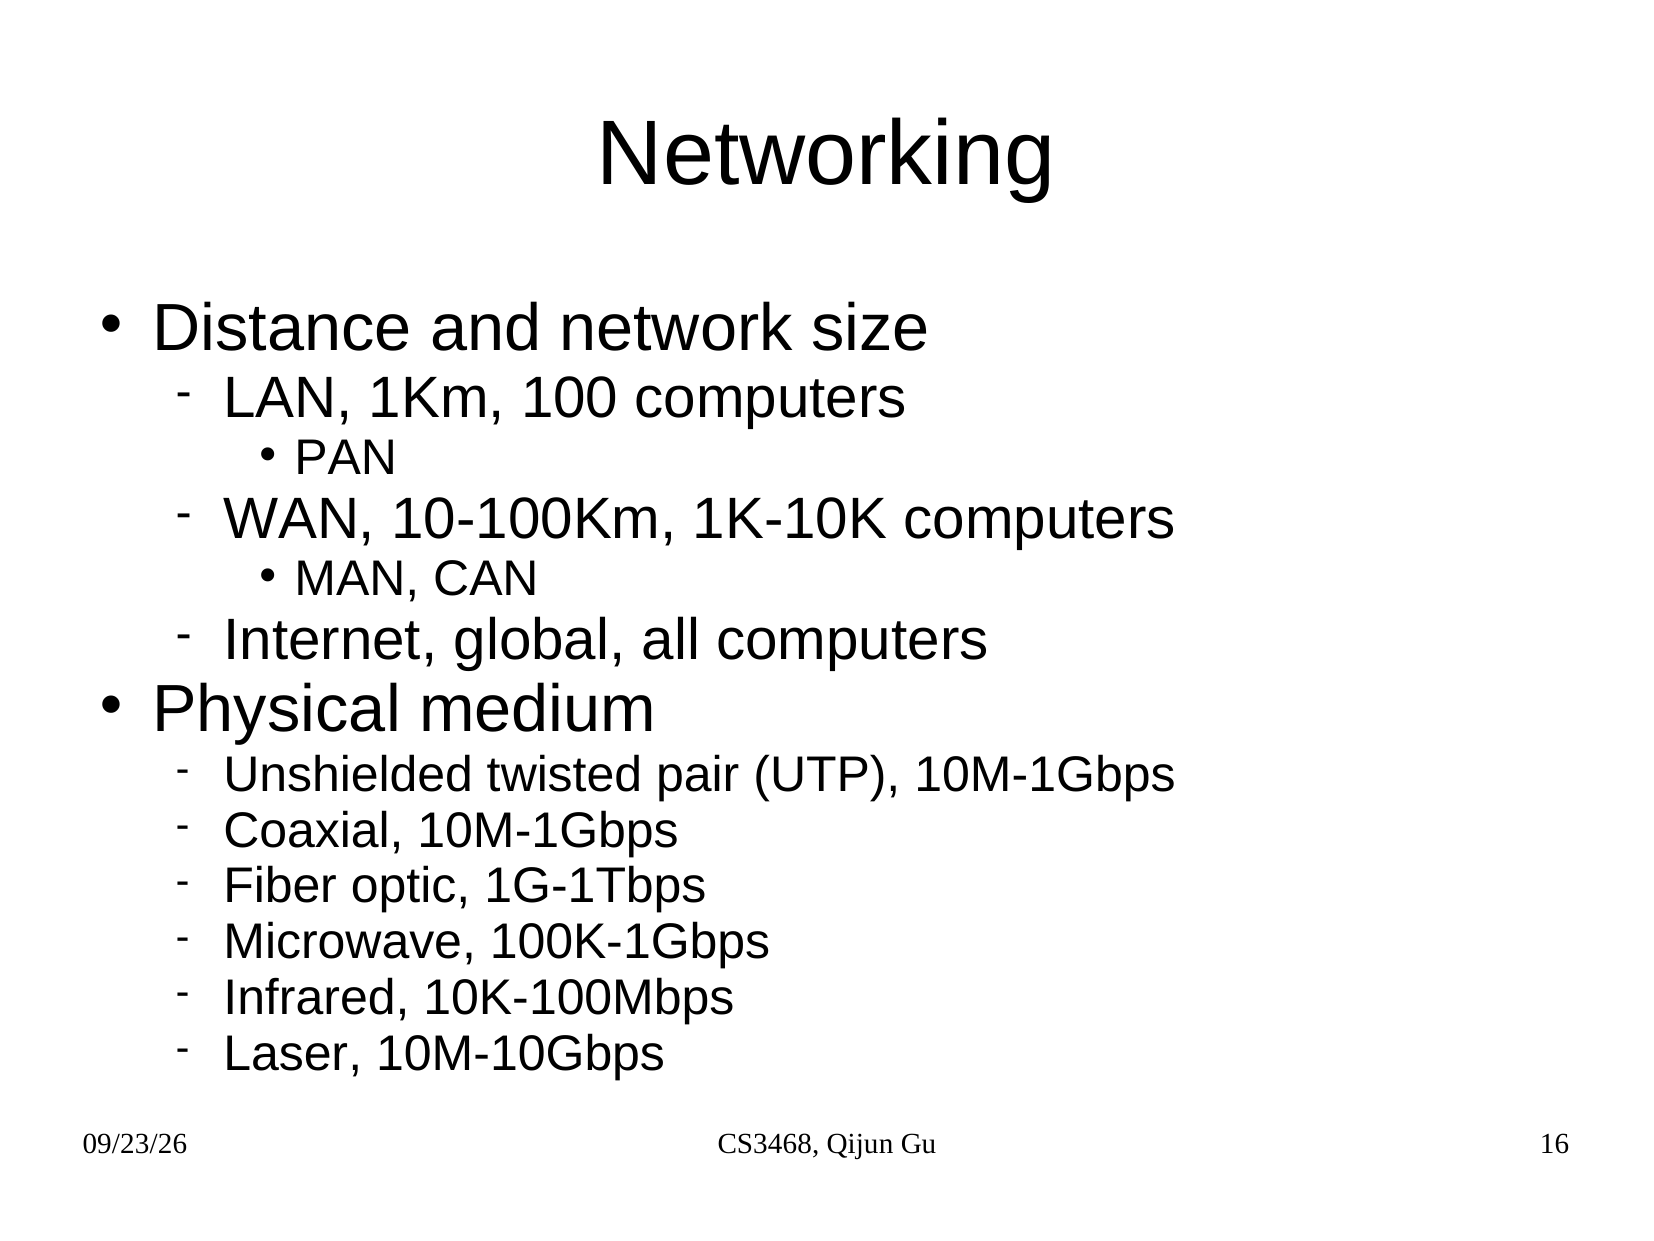

# Networking
Distance and network size
LAN, 1Km, 100 computers
PAN
WAN, 10-100Km, 1K-10K computers
MAN, CAN
Internet, global, all computers
Physical medium
Unshielded twisted pair (UTP), 10M-1Gbps
Coaxial, 10M-1Gbps
Fiber optic, 1G-1Tbps
Microwave, 100K-1Gbps
Infrared, 10K-100Mbps
Laser, 10M-10Gbps
CS3468, Qijun Gu
16